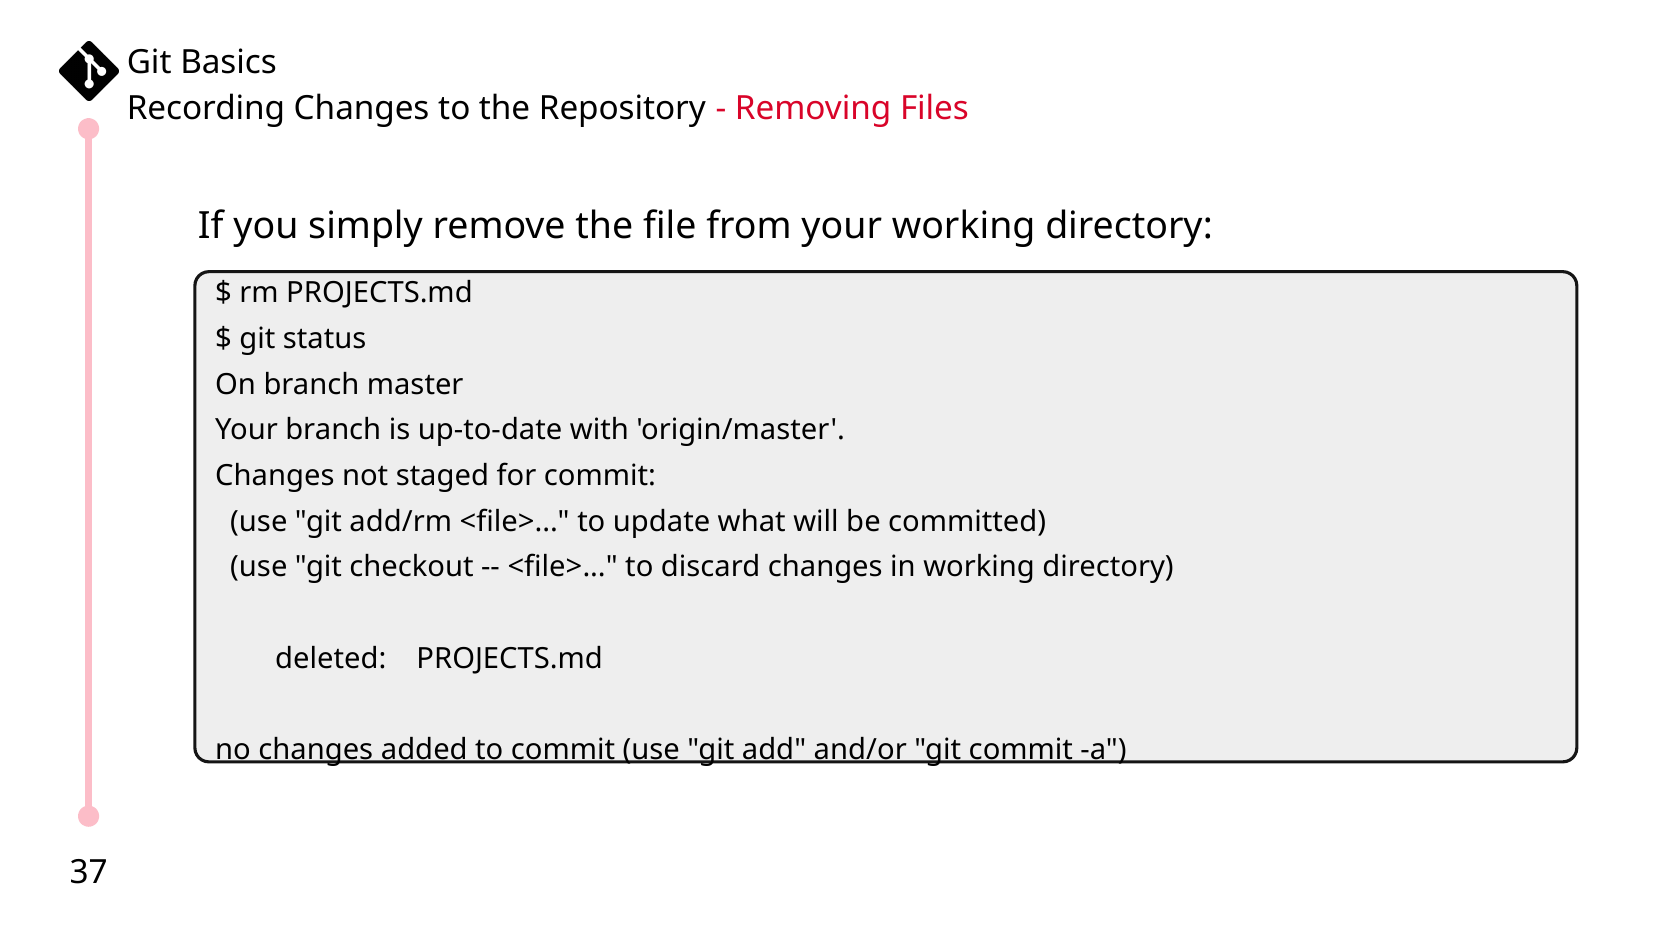

Git Basics
Recording Changes to the Repository - Removing Files
If you simply remove the file from your working directory:
$ rm PROJECTS.md
$ git status
On branch master
Your branch is up-to-date with 'origin/master'.
Changes not staged for commit:
 (use "git add/rm <file>..." to update what will be committed)
 (use "git checkout -- <file>..." to discard changes in working directory)
 deleted: PROJECTS.md
no changes added to commit (use "git add" and/or "git commit -a")
37